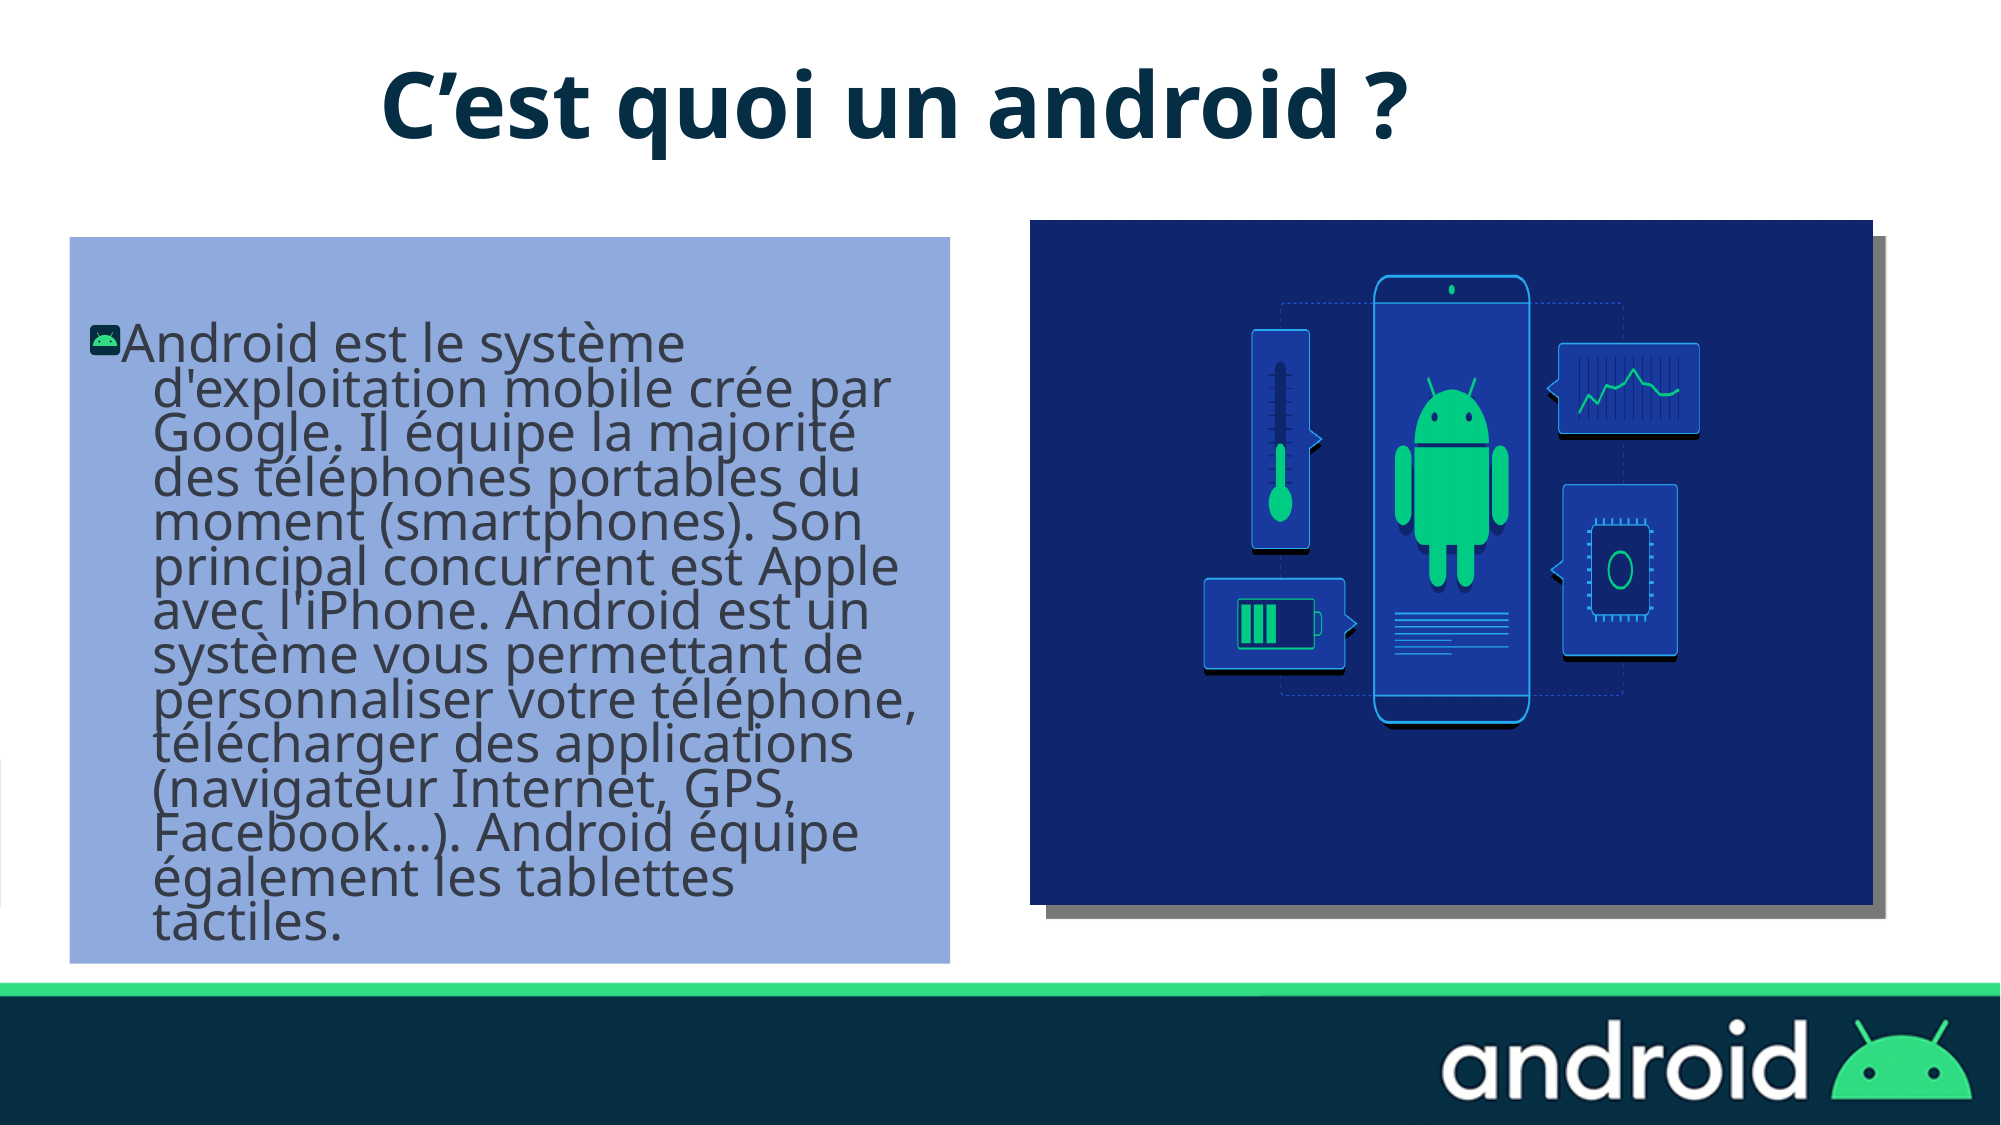

# C’est quoi un android ?
Android est le système d'exploitation mobile crée par Google. Il équipe la majorité des téléphones portables du moment (smartphones). Son principal concurrent est Apple avec l'iPhone. Android est un système vous permettant de personnaliser votre téléphone, télécharger des applications (navigateur Internet, GPS, Facebook...). Android équipe également les tablettes tactiles.